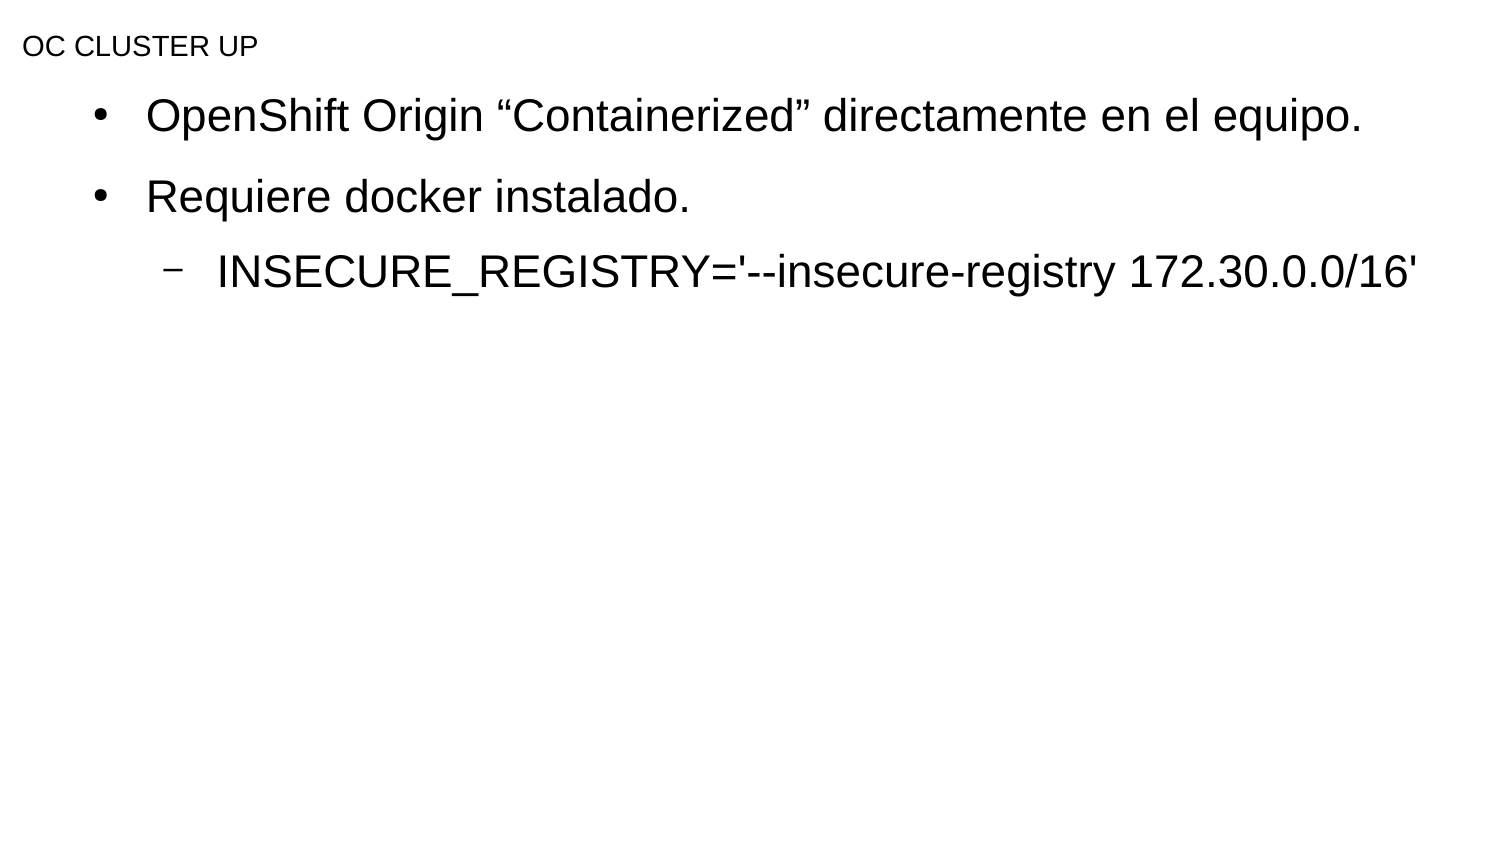

# OC CLUSTER UP
OpenShift Origin “Containerized” directamente en el equipo.
Requiere docker instalado.
INSECURE_REGISTRY='--insecure-registry 172.30.0.0/16'